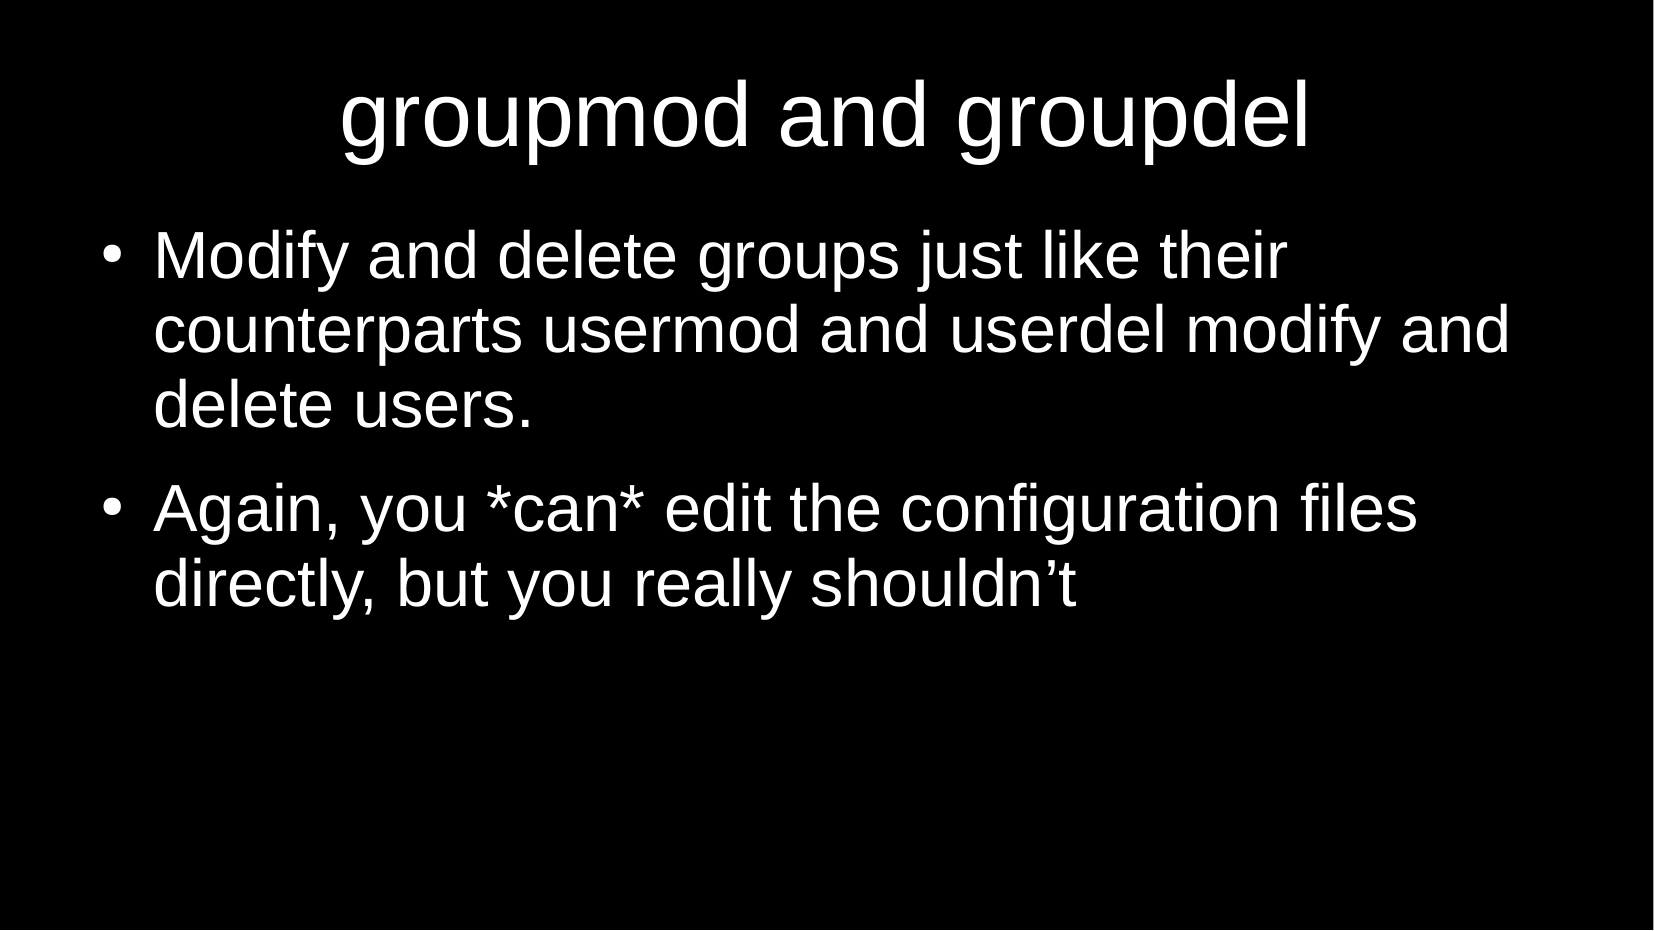

# groupmod and groupdel
Modify and delete groups just like their counterparts usermod and userdel modify and delete users.
Again, you *can* edit the configuration files directly, but you really shouldn’t